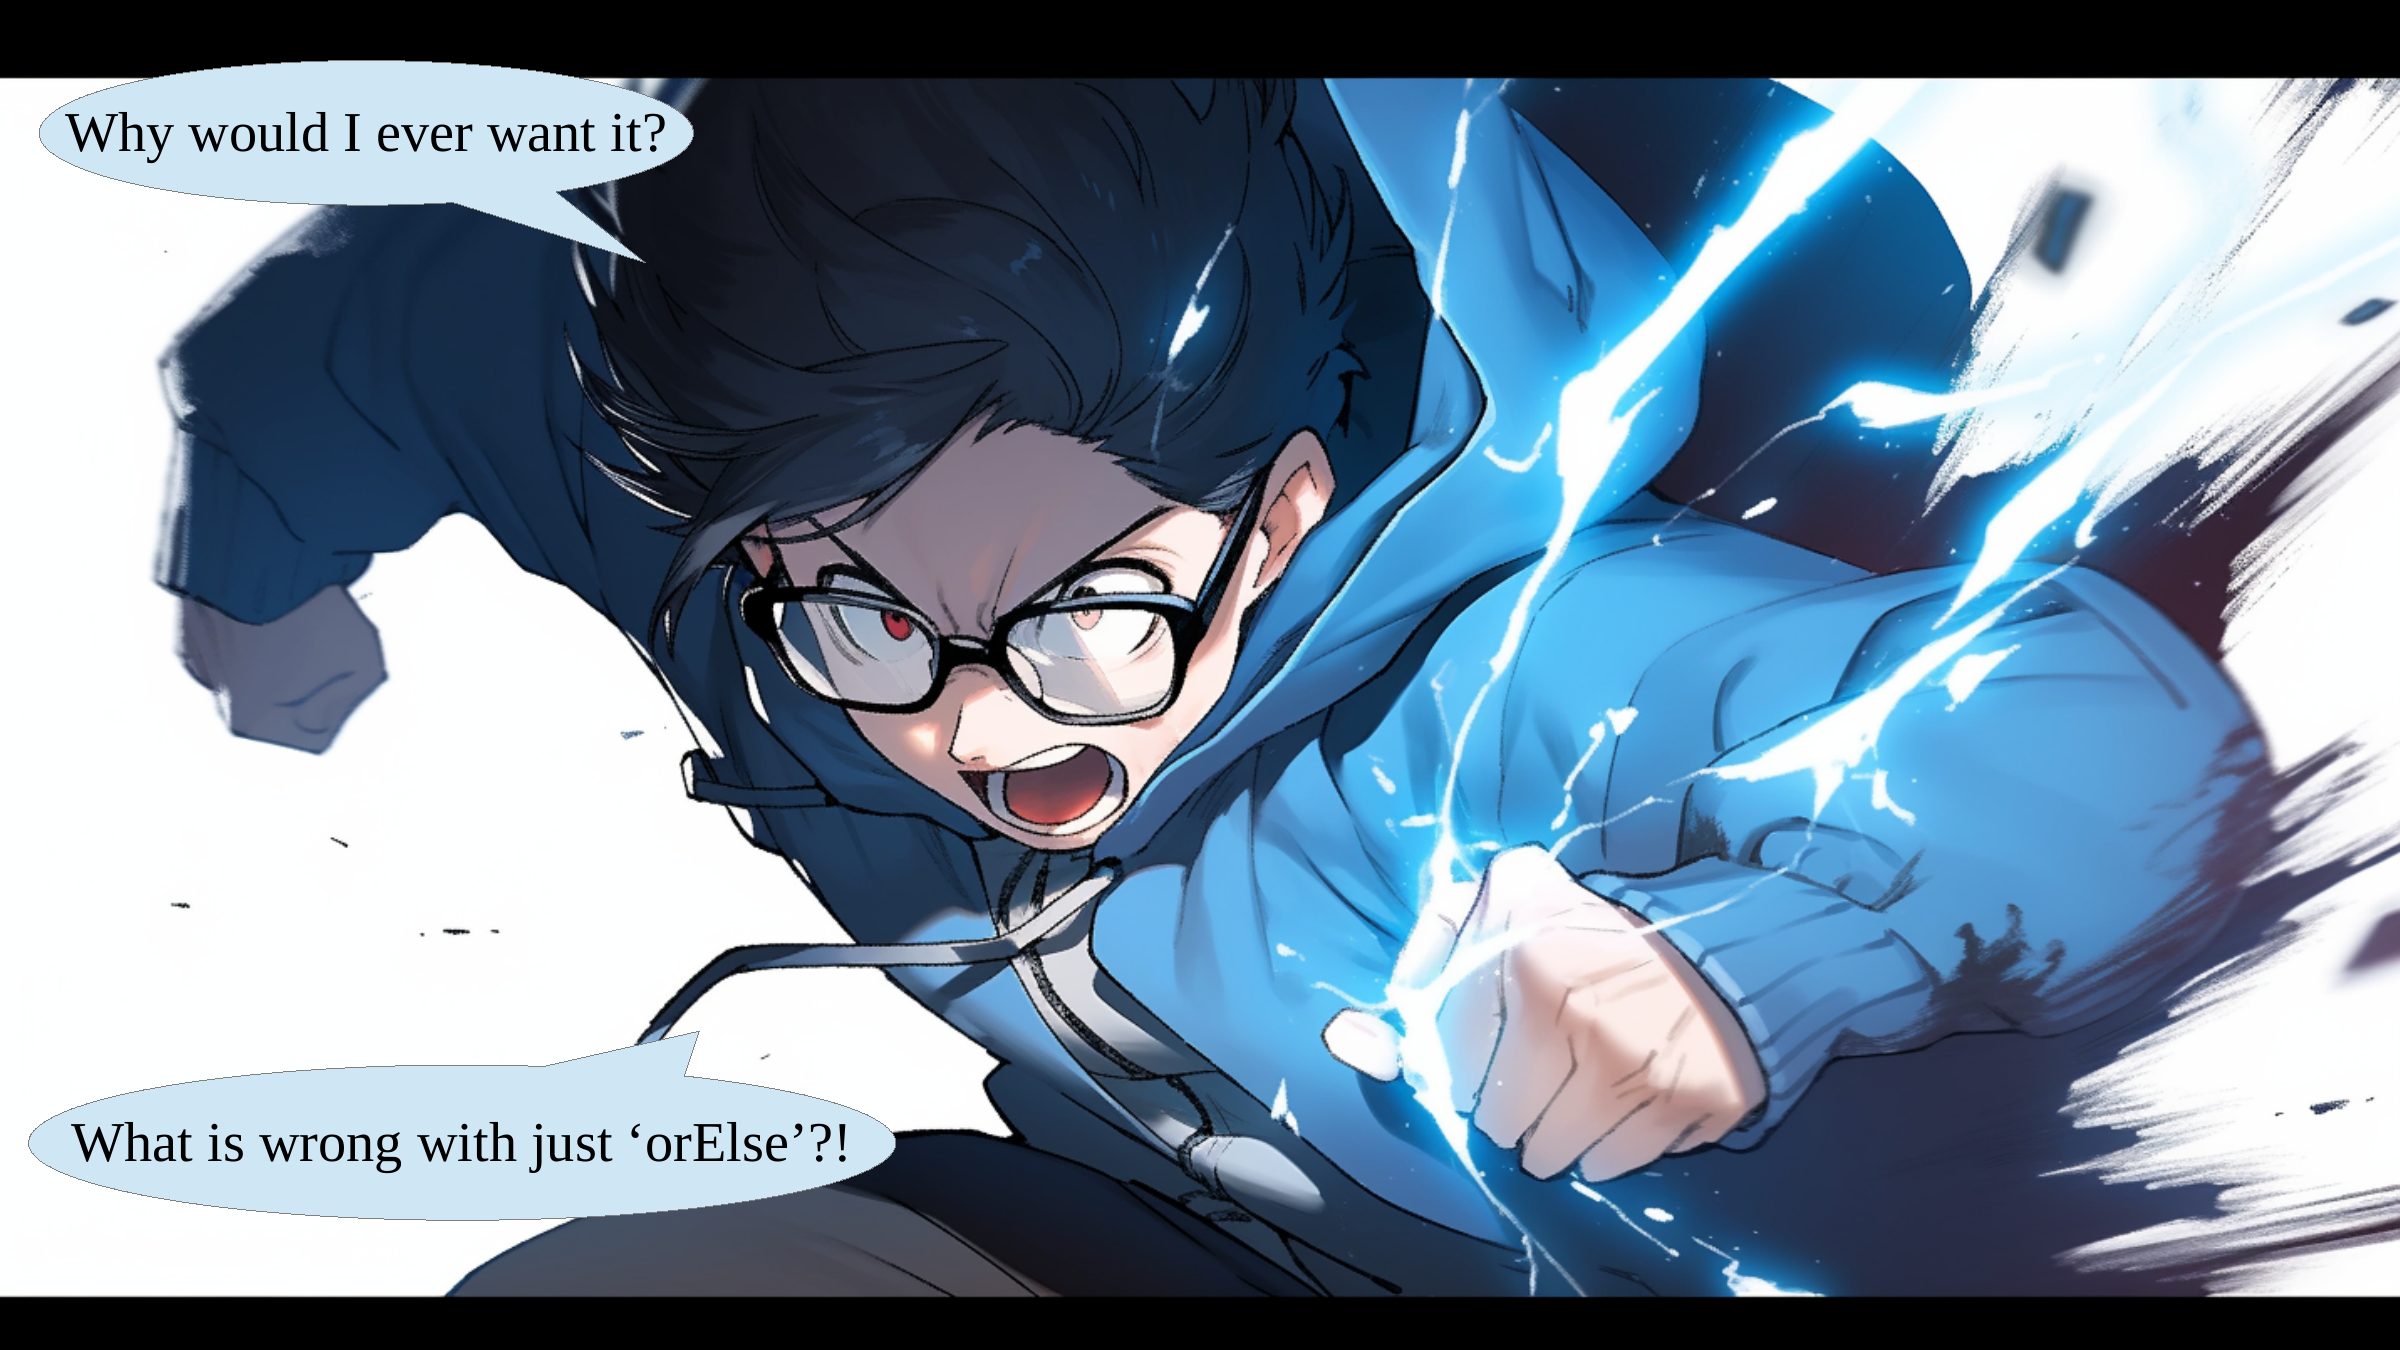

Why would I ever want it?
What is wrong with just ‘orElse’?!